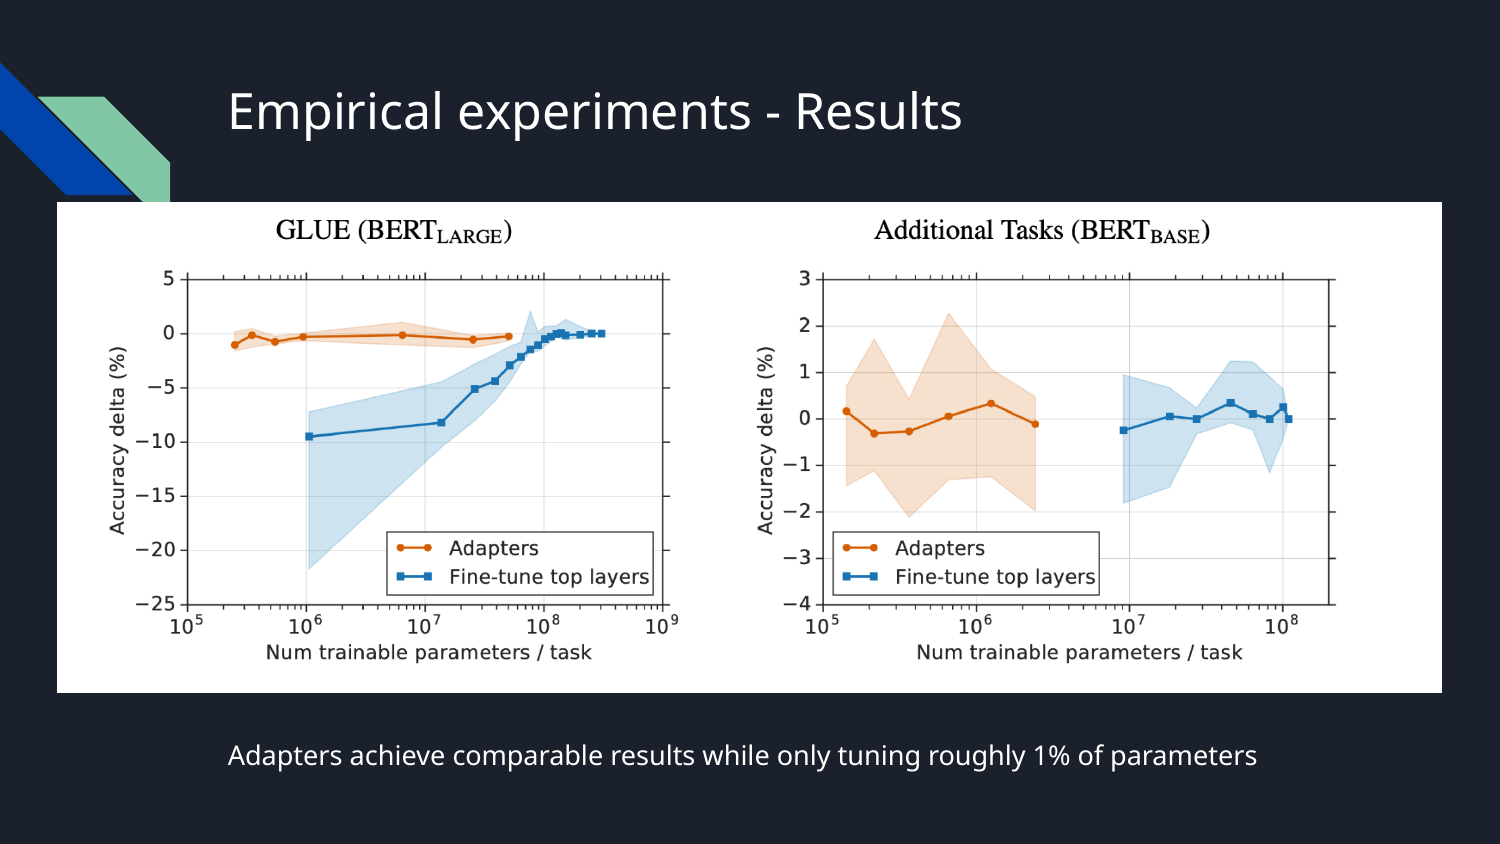

# Empirical experiments - Results
Adapters achieve comparable results while only tuning roughly 1% of parameters